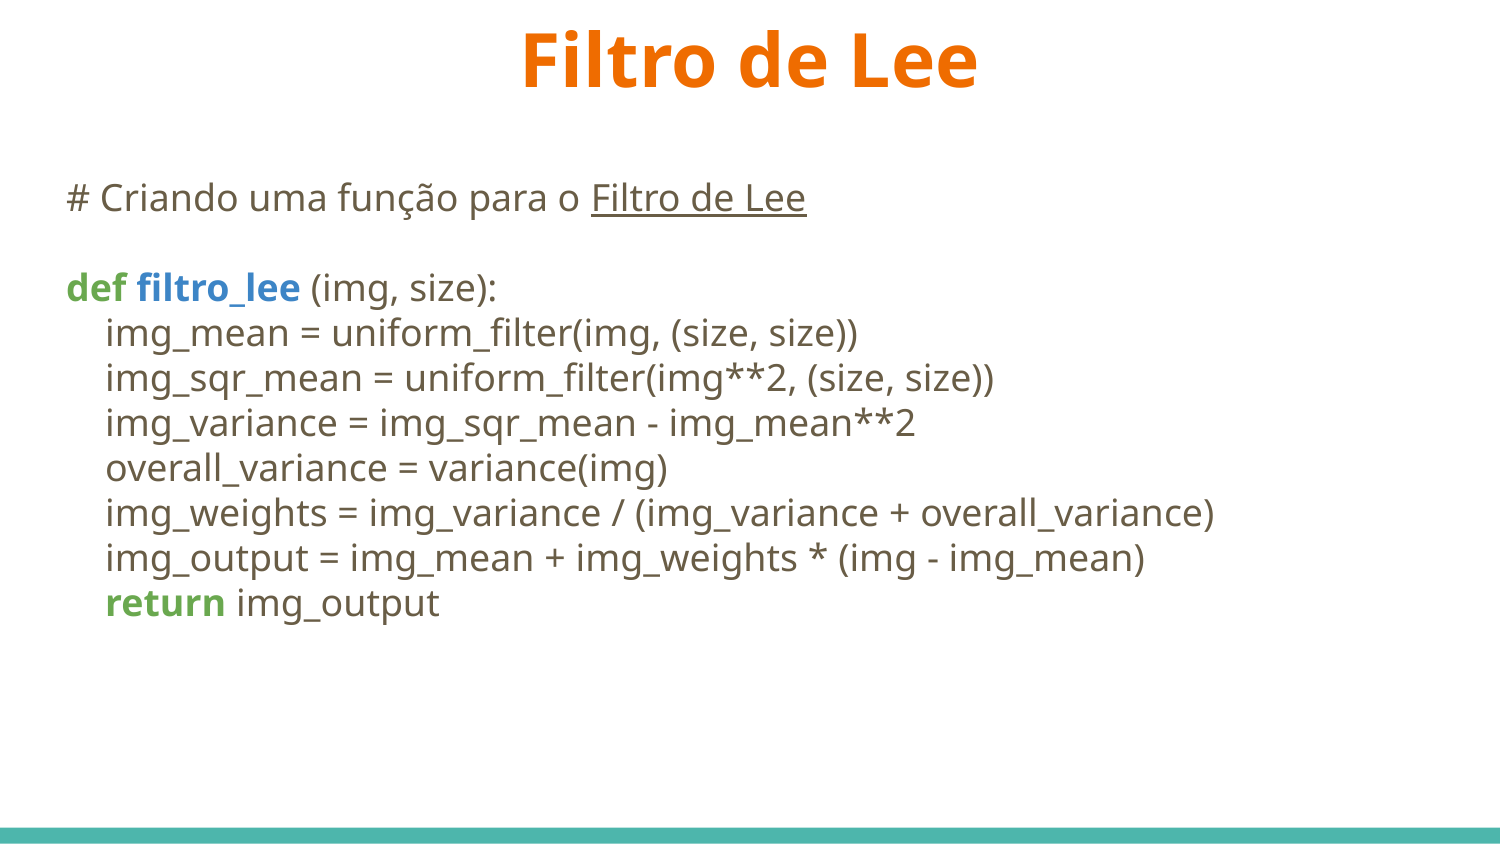

# Filtro de Lee
# Criando uma função para o Filtro de Lee
def filtro_lee (img, size):
 img_mean = uniform_filter(img, (size, size))
 img_sqr_mean = uniform_filter(img**2, (size, size))
 img_variance = img_sqr_mean - img_mean**2
 overall_variance = variance(img)
 img_weights = img_variance / (img_variance + overall_variance)
 img_output = img_mean + img_weights * (img - img_mean)
 return img_output